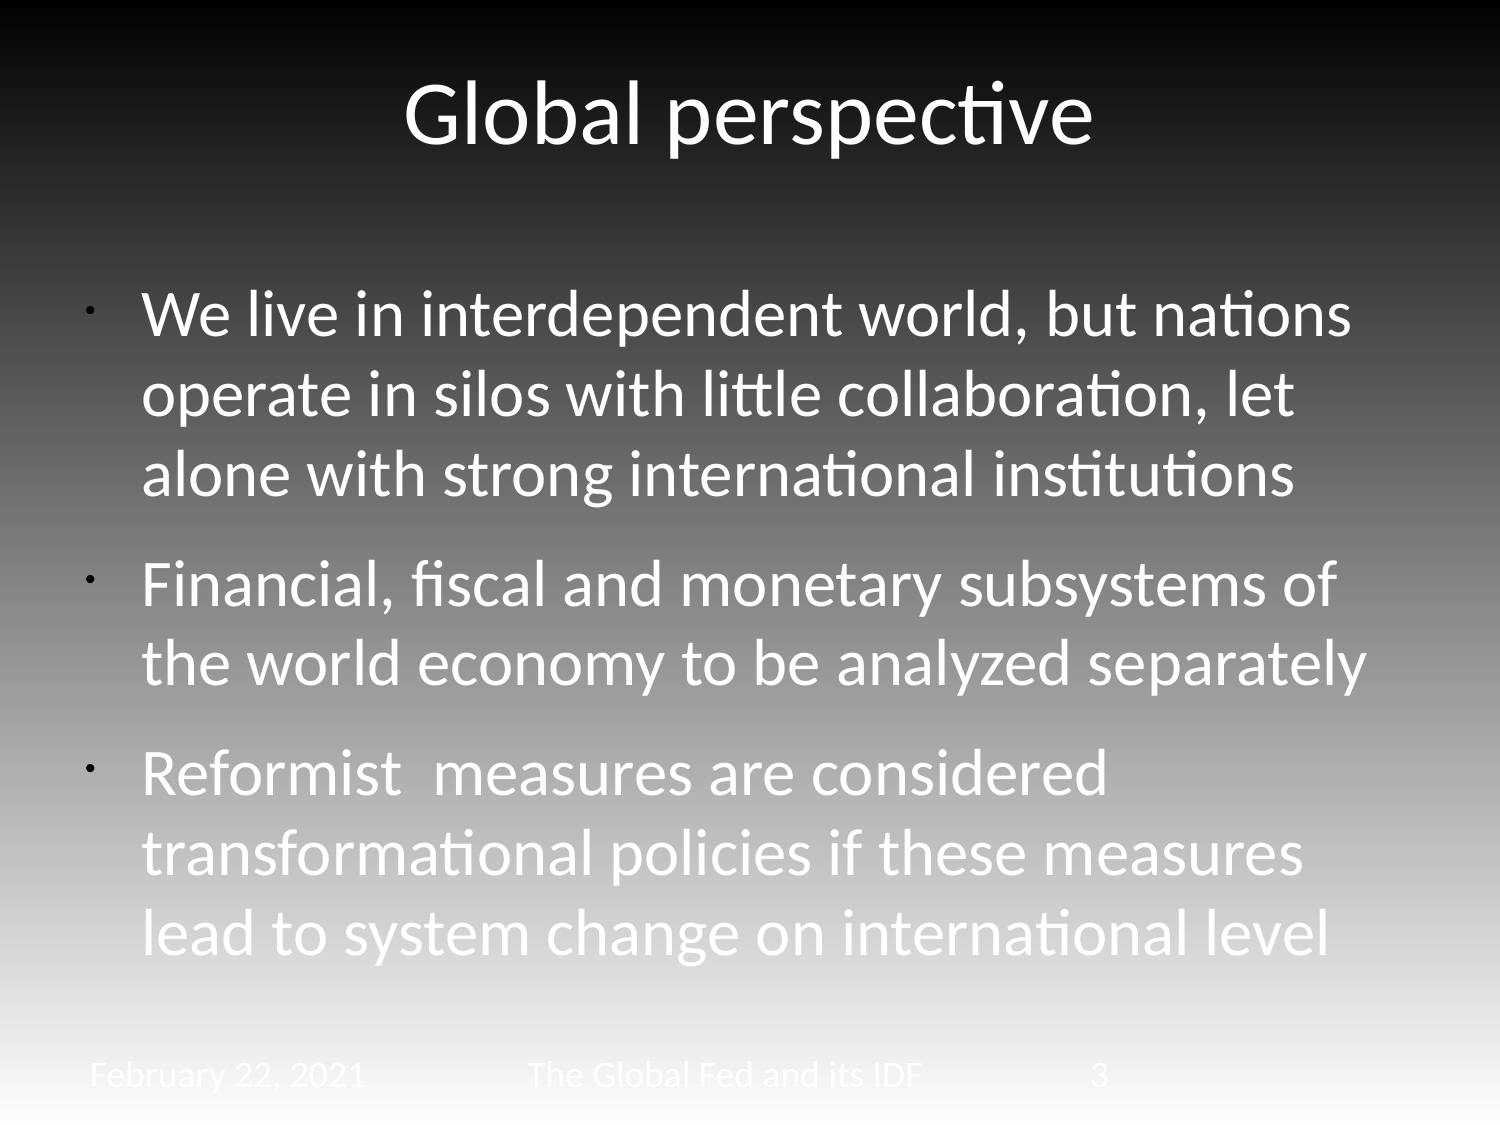

# Global perspective
We live in interdependent world, but nations operate in silos with little collaboration, let alone with strong international institutions
Financial, fiscal and monetary subsystems of the world economy to be analyzed separately
Reformist measures are considered transformational policies if these measures lead to system change on international level
February 22, 2021
The Global Fed and its IDF